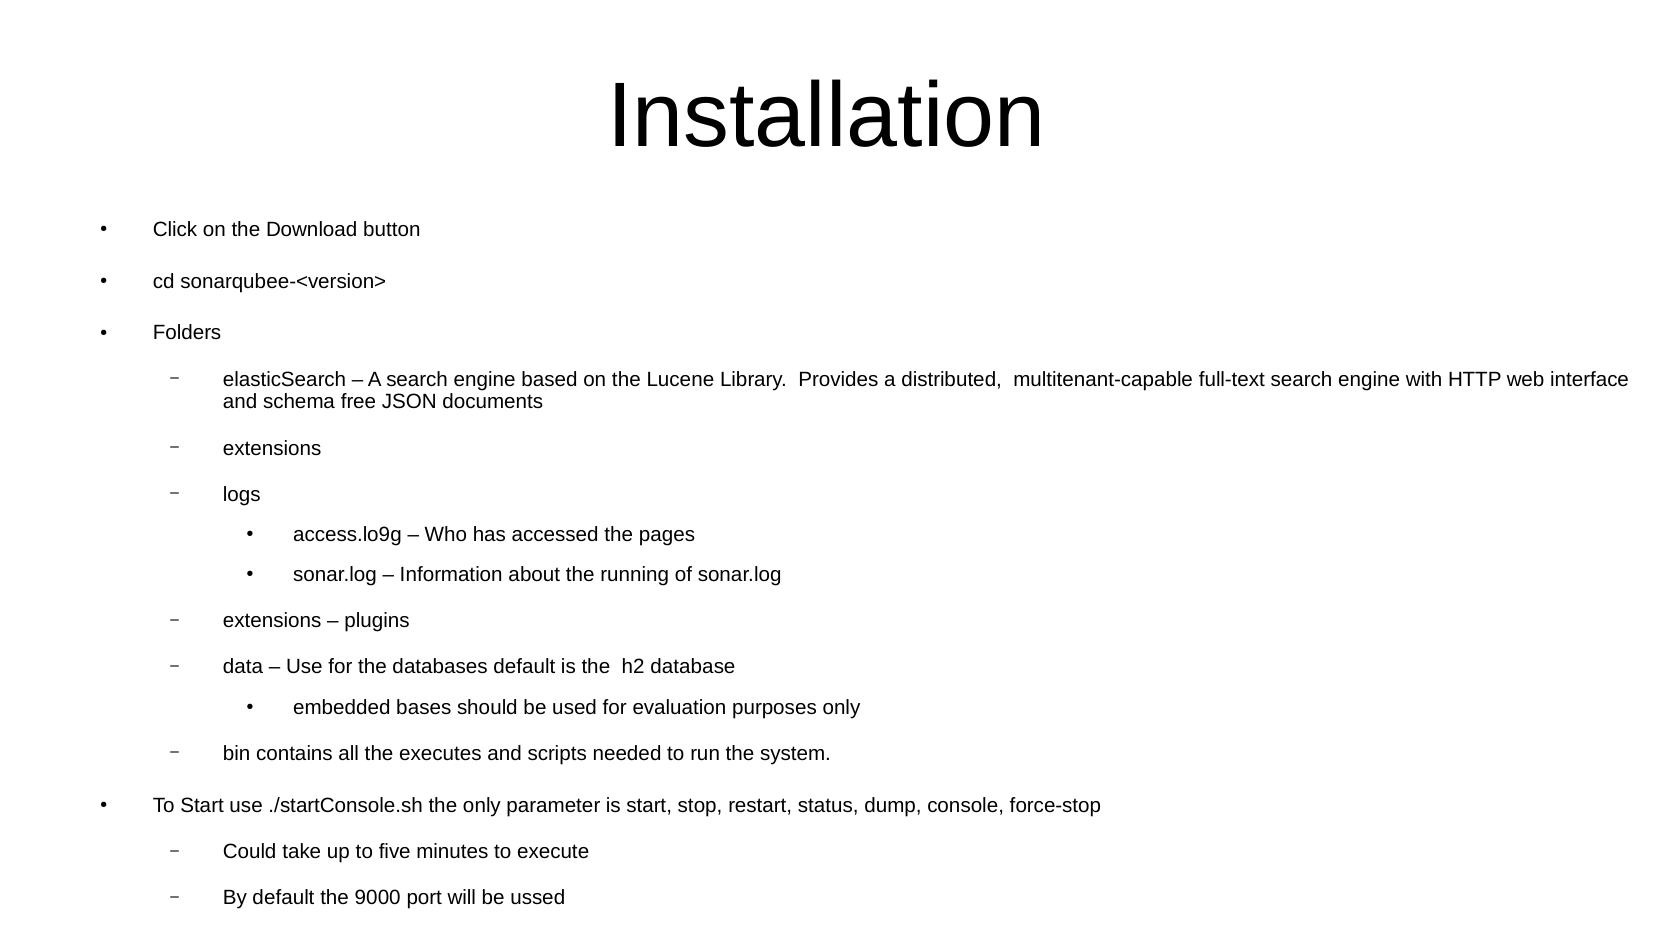

# Installation
Click on the Download button
cd sonarqubee-<version>
Folders
elasticSearch – A search engine based on the Lucene Library. Provides a distributed, multitenant-capable full-text search engine with HTTP web interface and schema free JSON documents
extensions
logs
access.lo9g – Who has accessed the pages
sonar.log – Information about the running of sonar.log
extensions – plugins
data – Use for the databases default is the h2 database
embedded bases should be used for evaluation purposes only
bin contains all the executes and scripts needed to run the system.
To Start use ./startConsole.sh the only parameter is start, stop, restart, status, dump, console, force-stop
Could take up to five minutes to execute
By default the 9000 port will be ussed